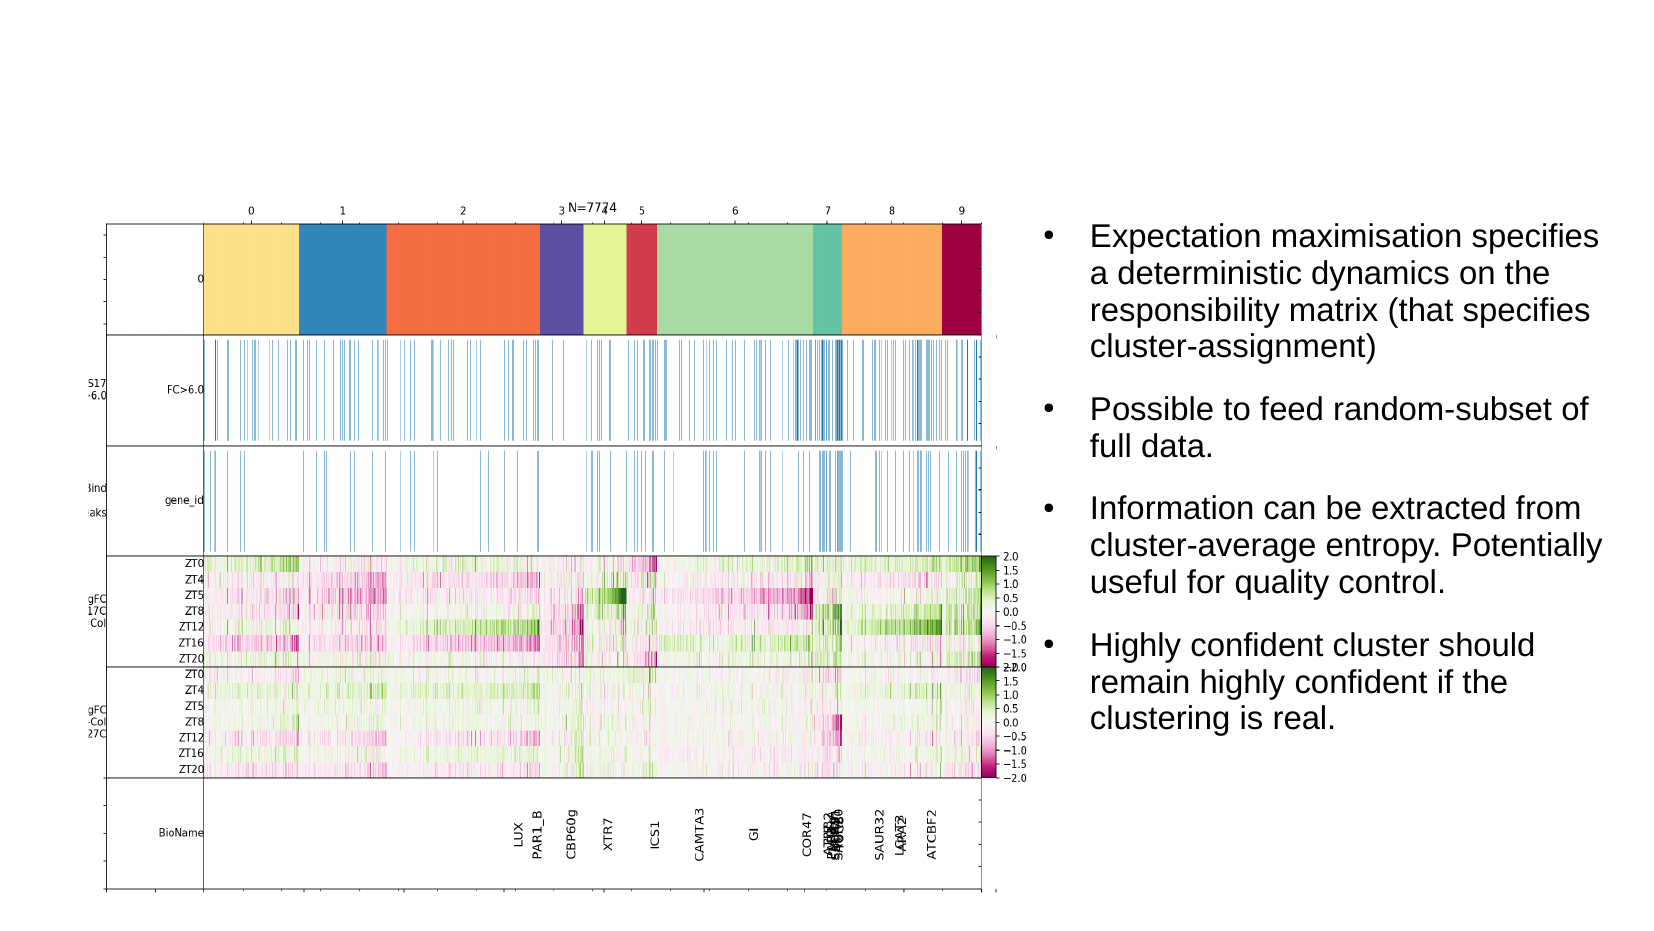

#
Expectation maximisation specifies a deterministic dynamics on the responsibility matrix (that specifies cluster-assignment)
Possible to feed random-subset of full data.
Information can be extracted from cluster-average entropy. Potentially useful for quality control.
Highly confident cluster should remain highly confident if the clustering is real.